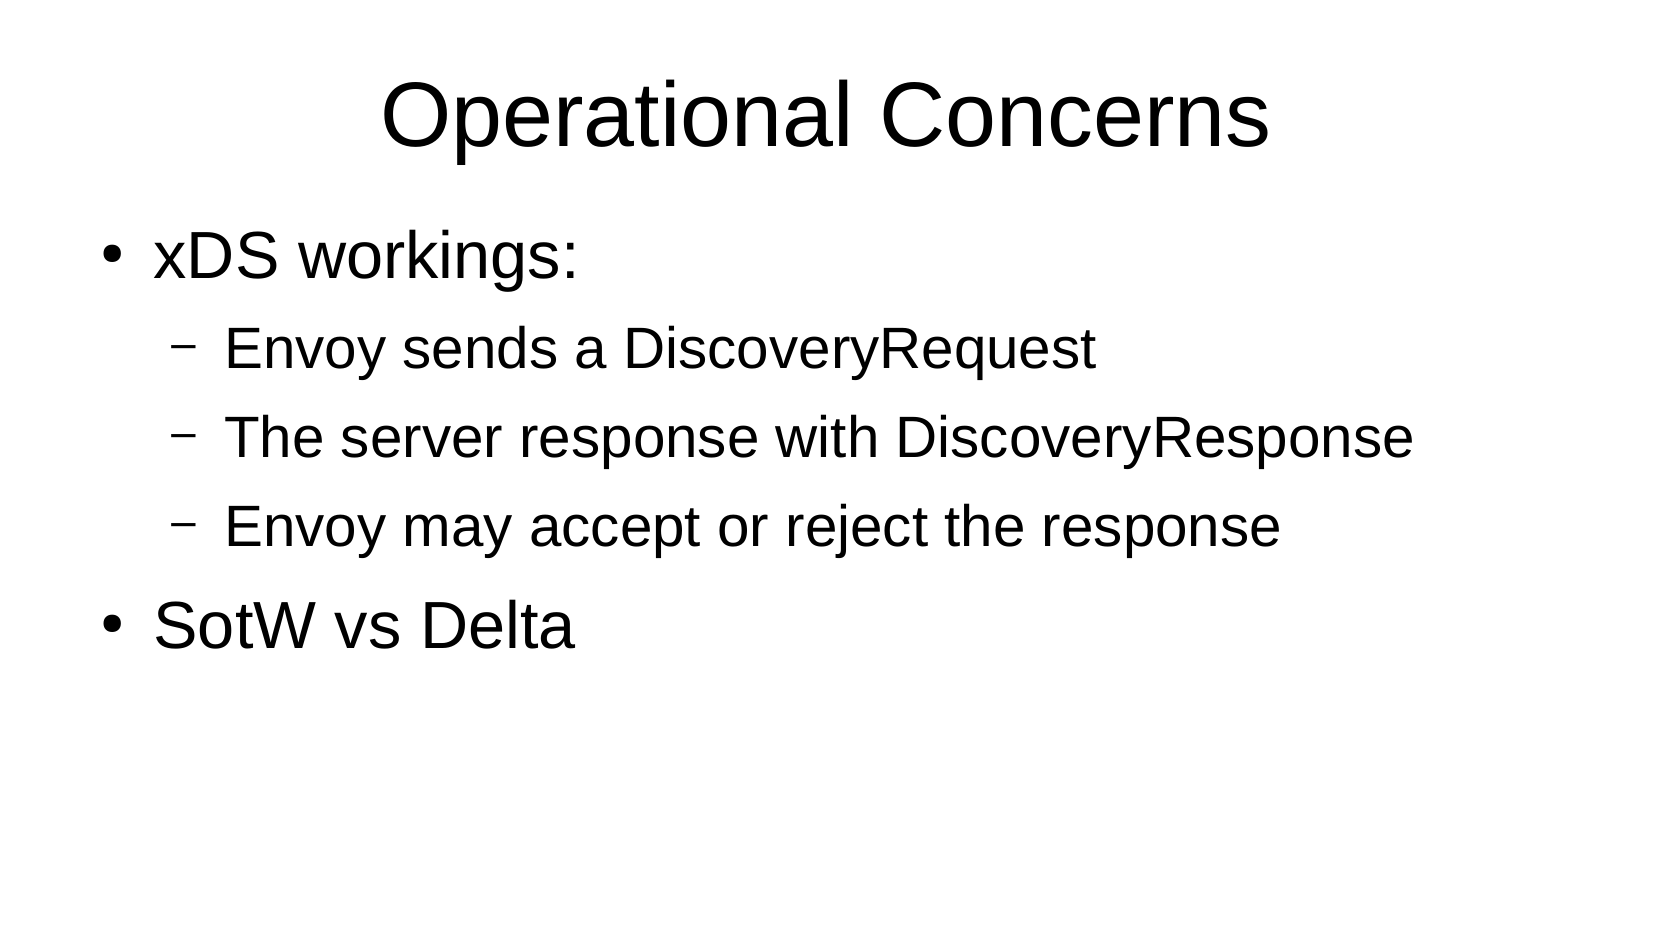

# Operational Concerns
xDS workings:
Envoy sends a DiscoveryRequest
The server response with DiscoveryResponse
Envoy may accept or reject the response
SotW vs Delta